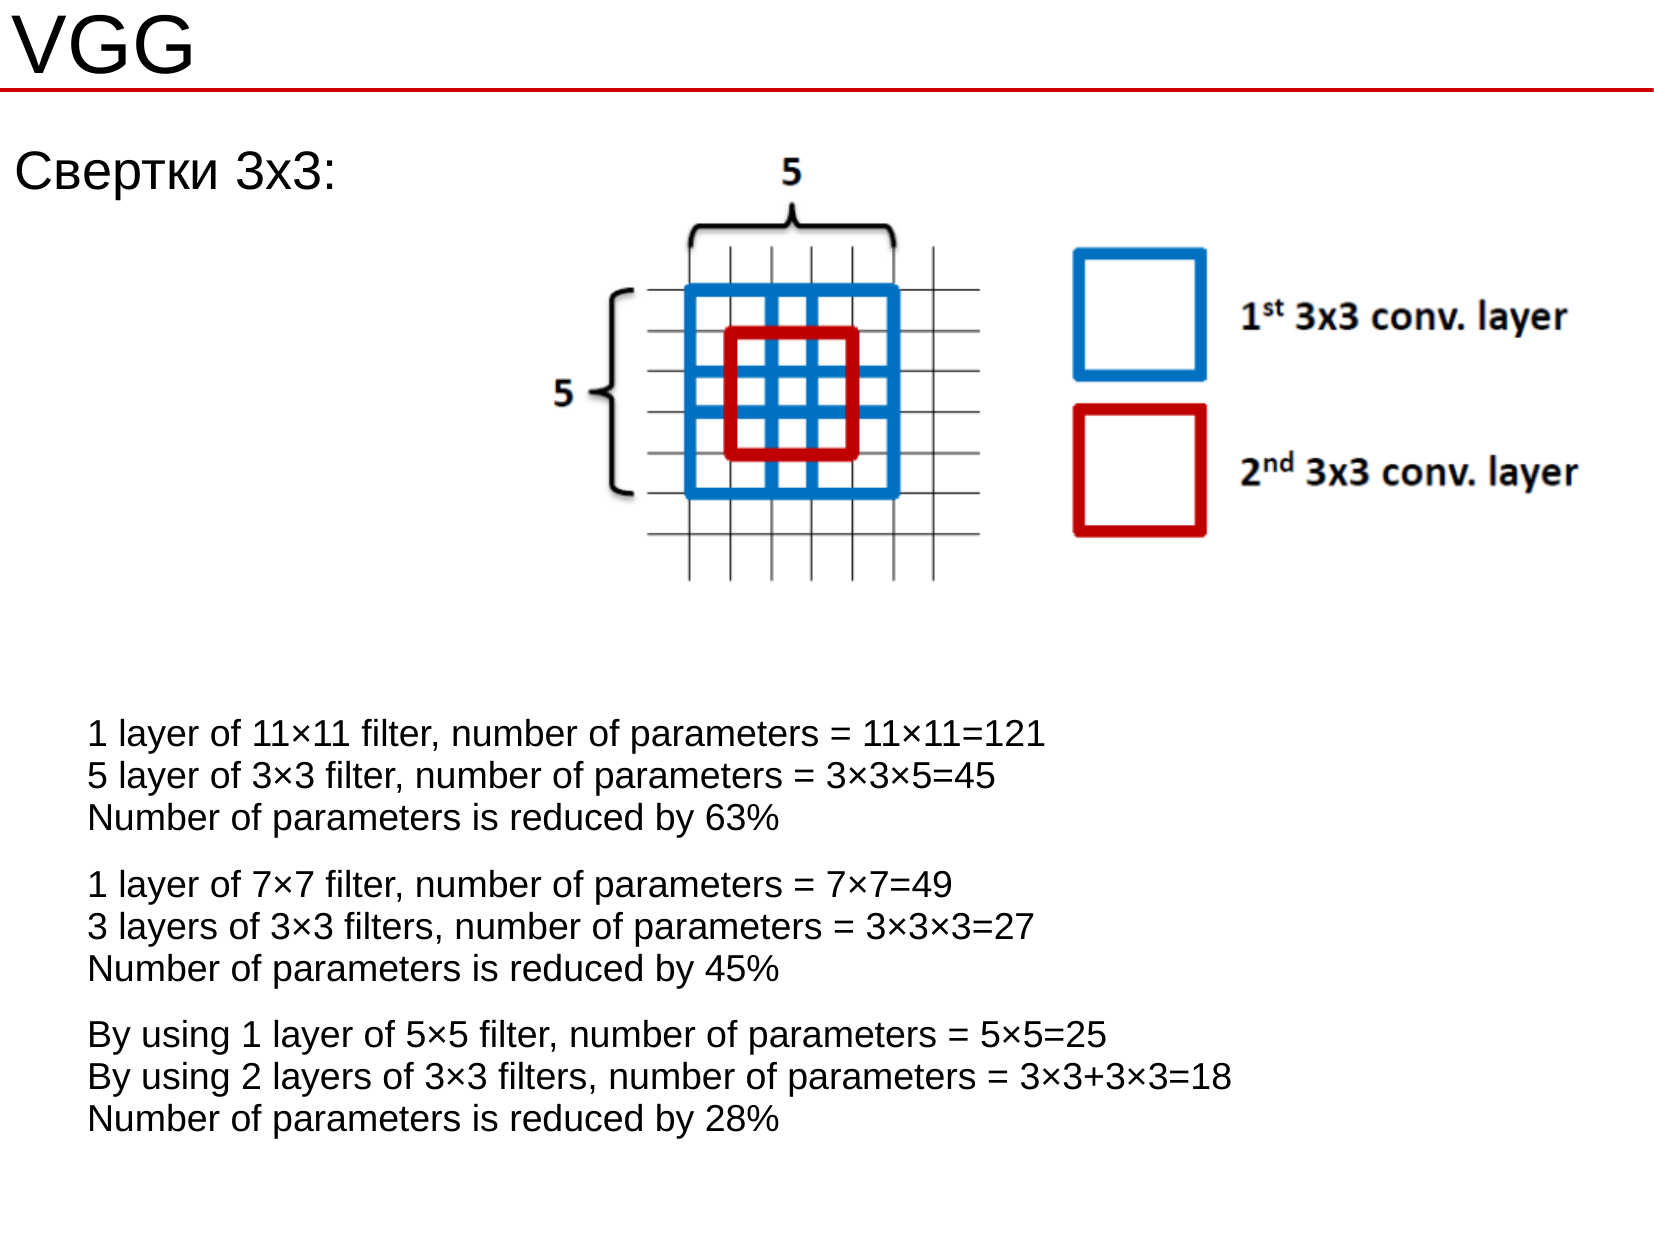

# VGG
Свертки 3х3:
1 layer of 11×11 filter, number of parameters = 11×11=121
5 layer of 3×3 filter, number of parameters = 3×3×5=45
Number of parameters is reduced by 63%
1 layer of 7×7 filter, number of parameters = 7×7=49
3 layers of 3×3 filters, number of parameters = 3×3×3=27
Number of parameters is reduced by 45%
By using 1 layer of 5×5 filter, number of parameters = 5×5=25
By using 2 layers of 3×3 filters, number of parameters = 3×3+3×3=18
Number of parameters is reduced by 28%